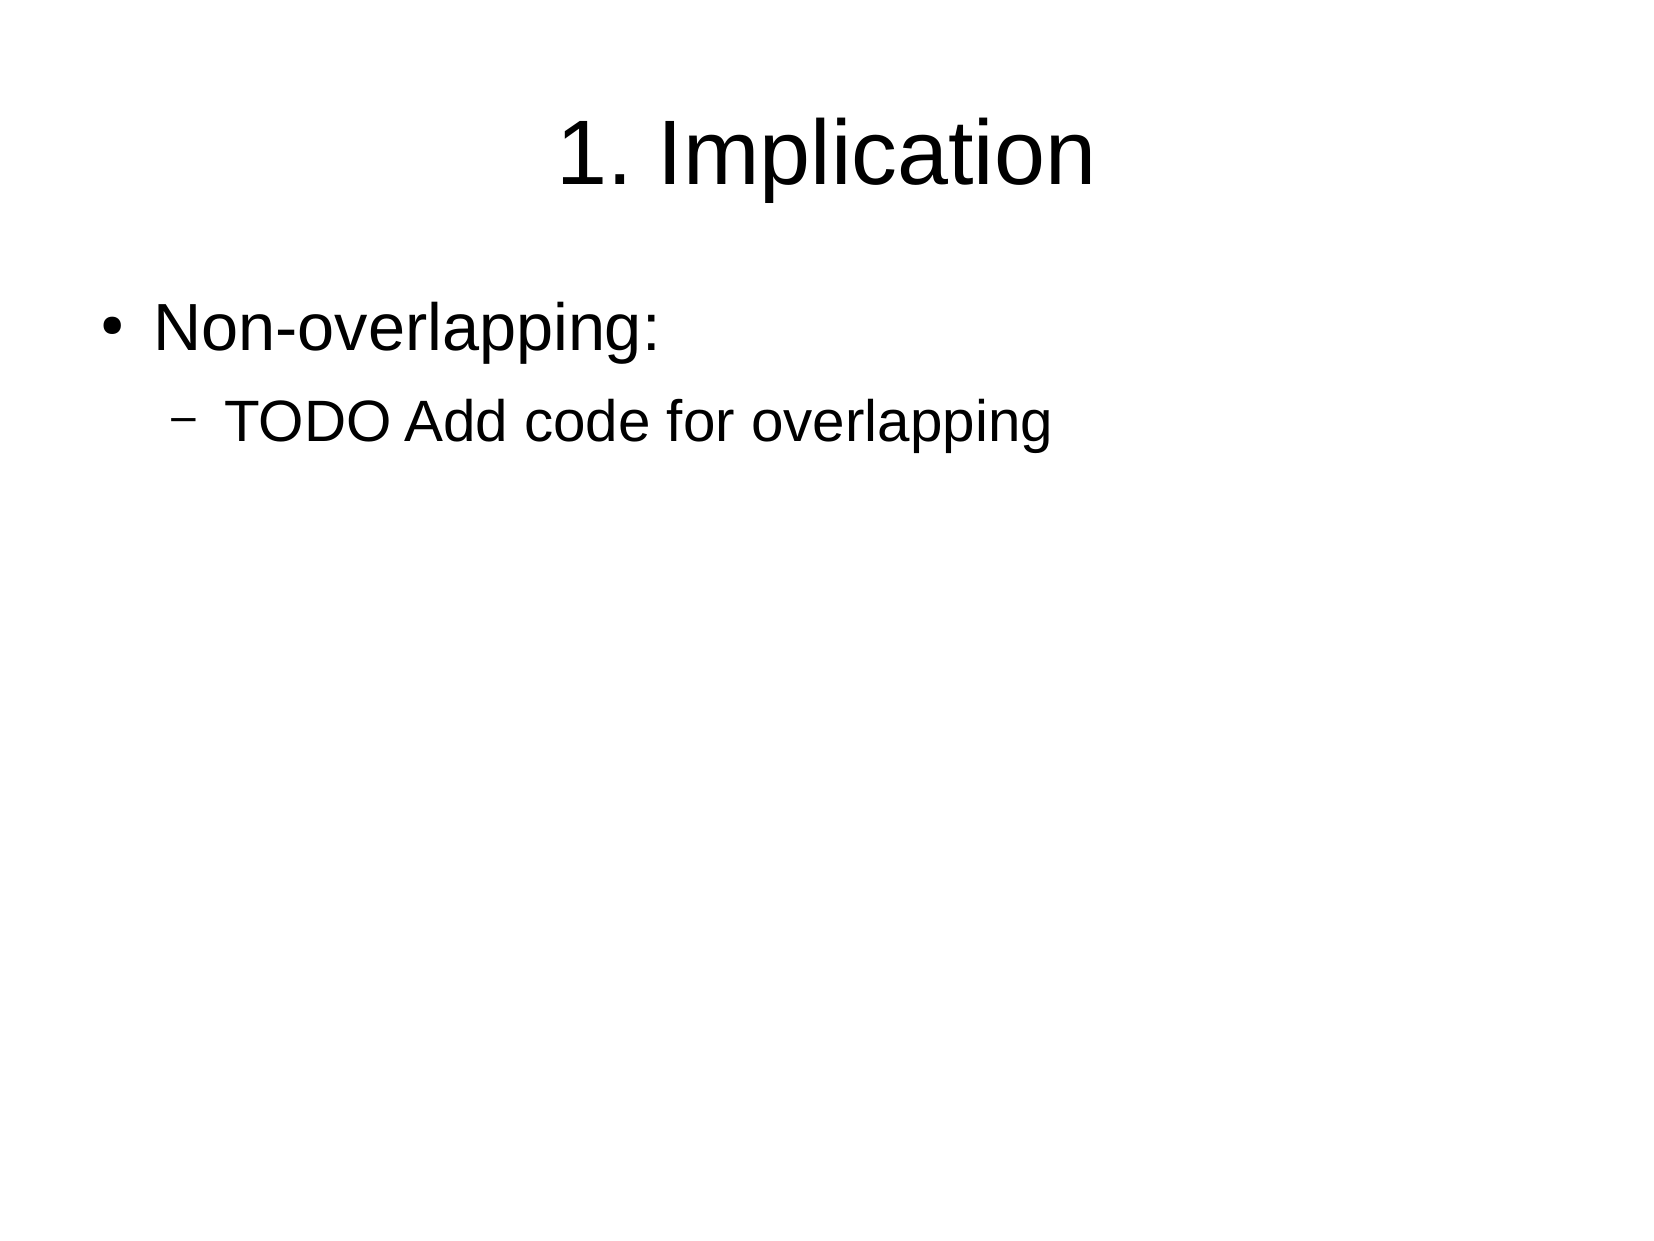

# 1. Implication
Non-overlapping:
TODO Add code for overlapping